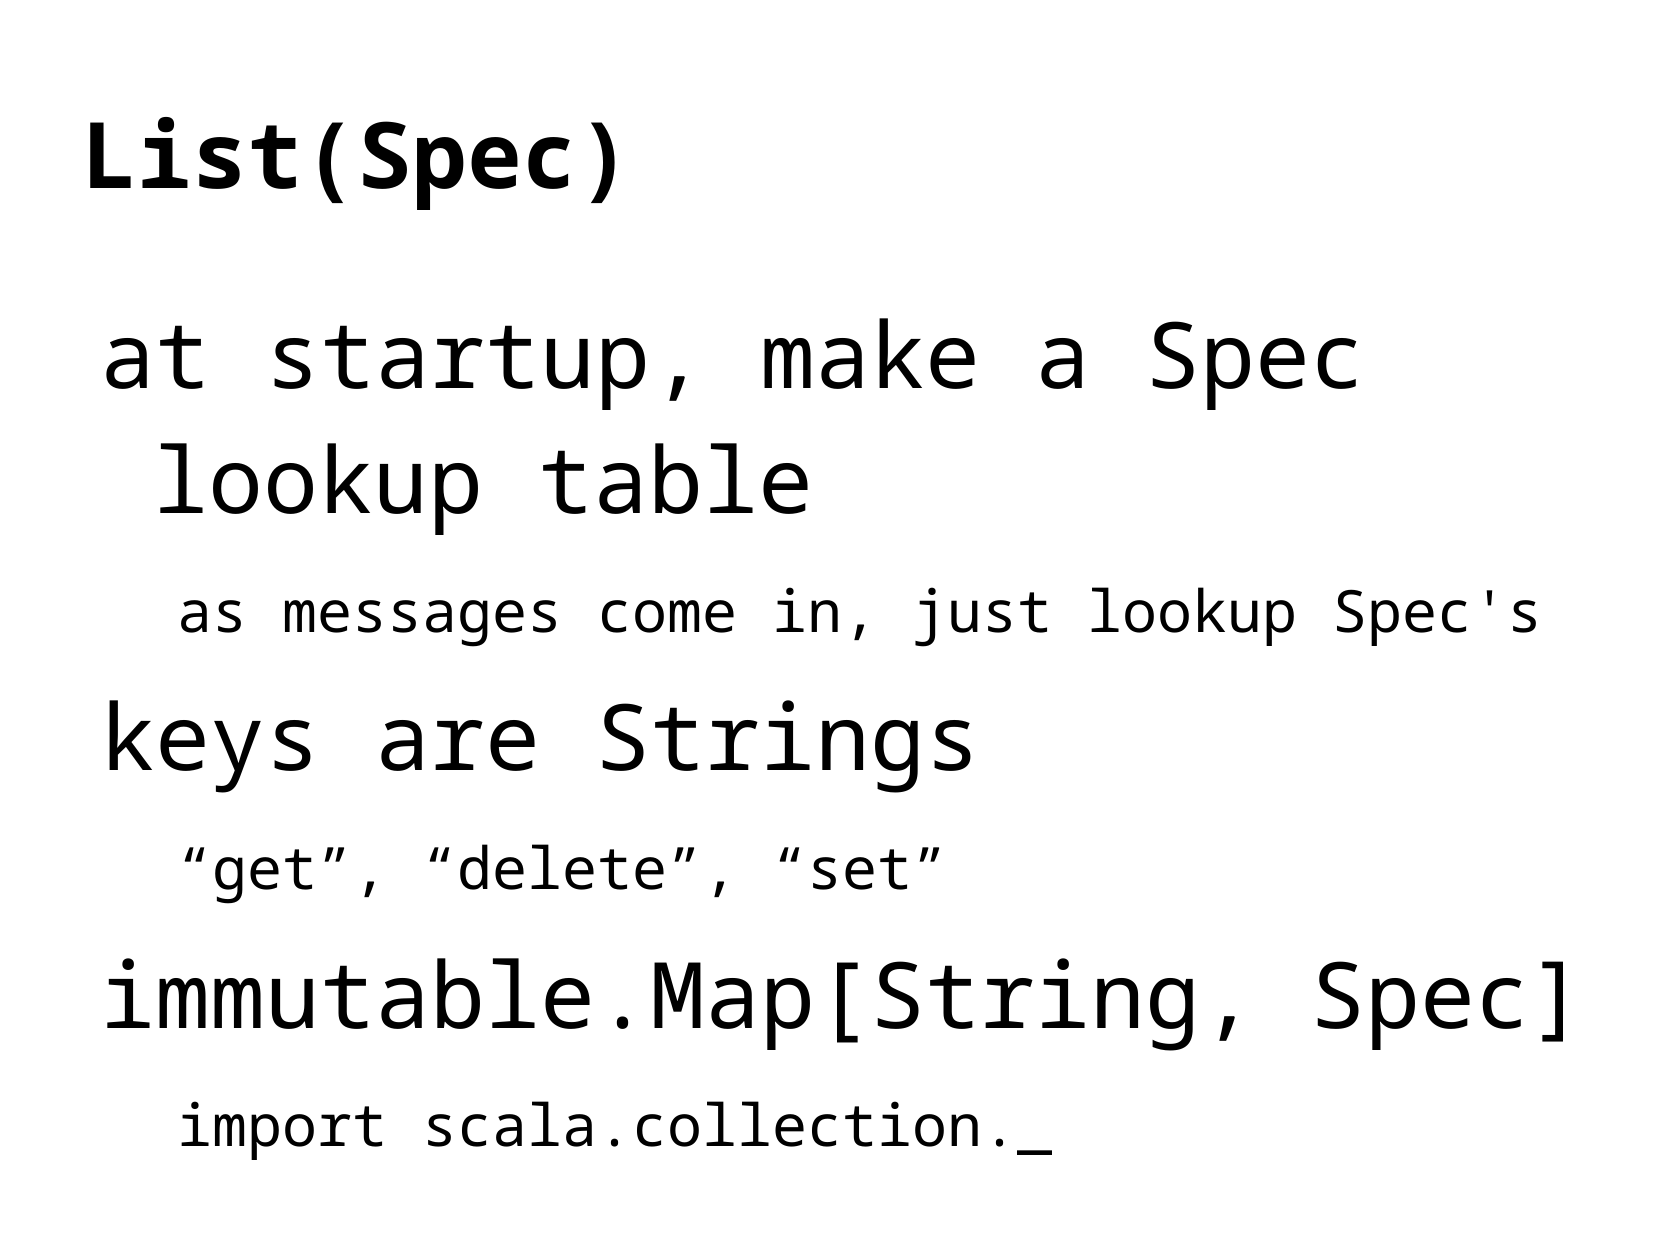

# List(Spec)
at startup, make a Spec lookup table
as messages come in, just lookup Spec's
keys are Strings
“get”, “delete”, “set”
immutable.Map[String, Spec]
import scala.collection._